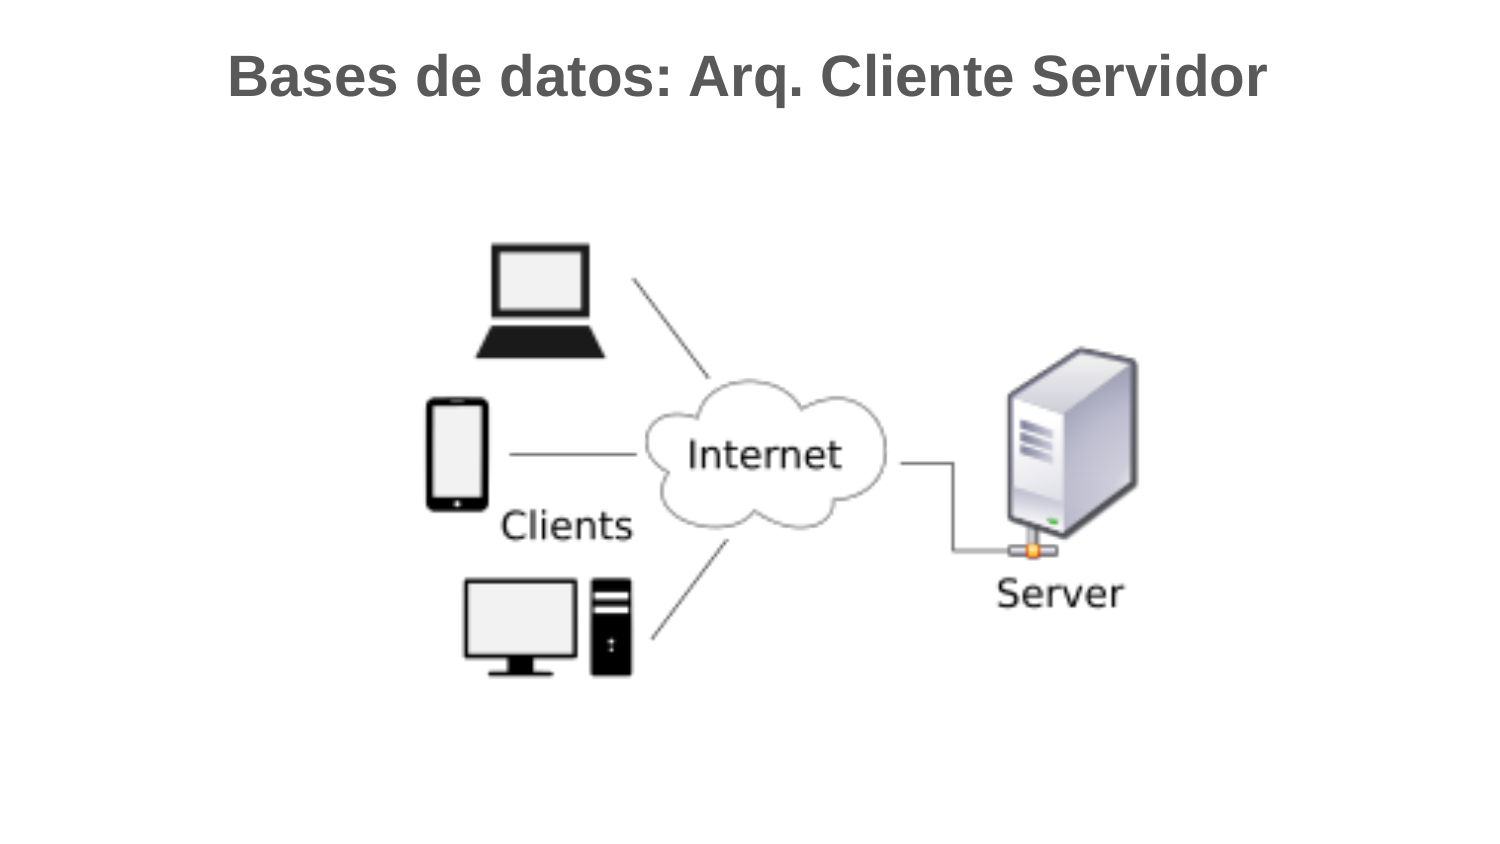

# Bases de datos: Arq. Cliente Servidor